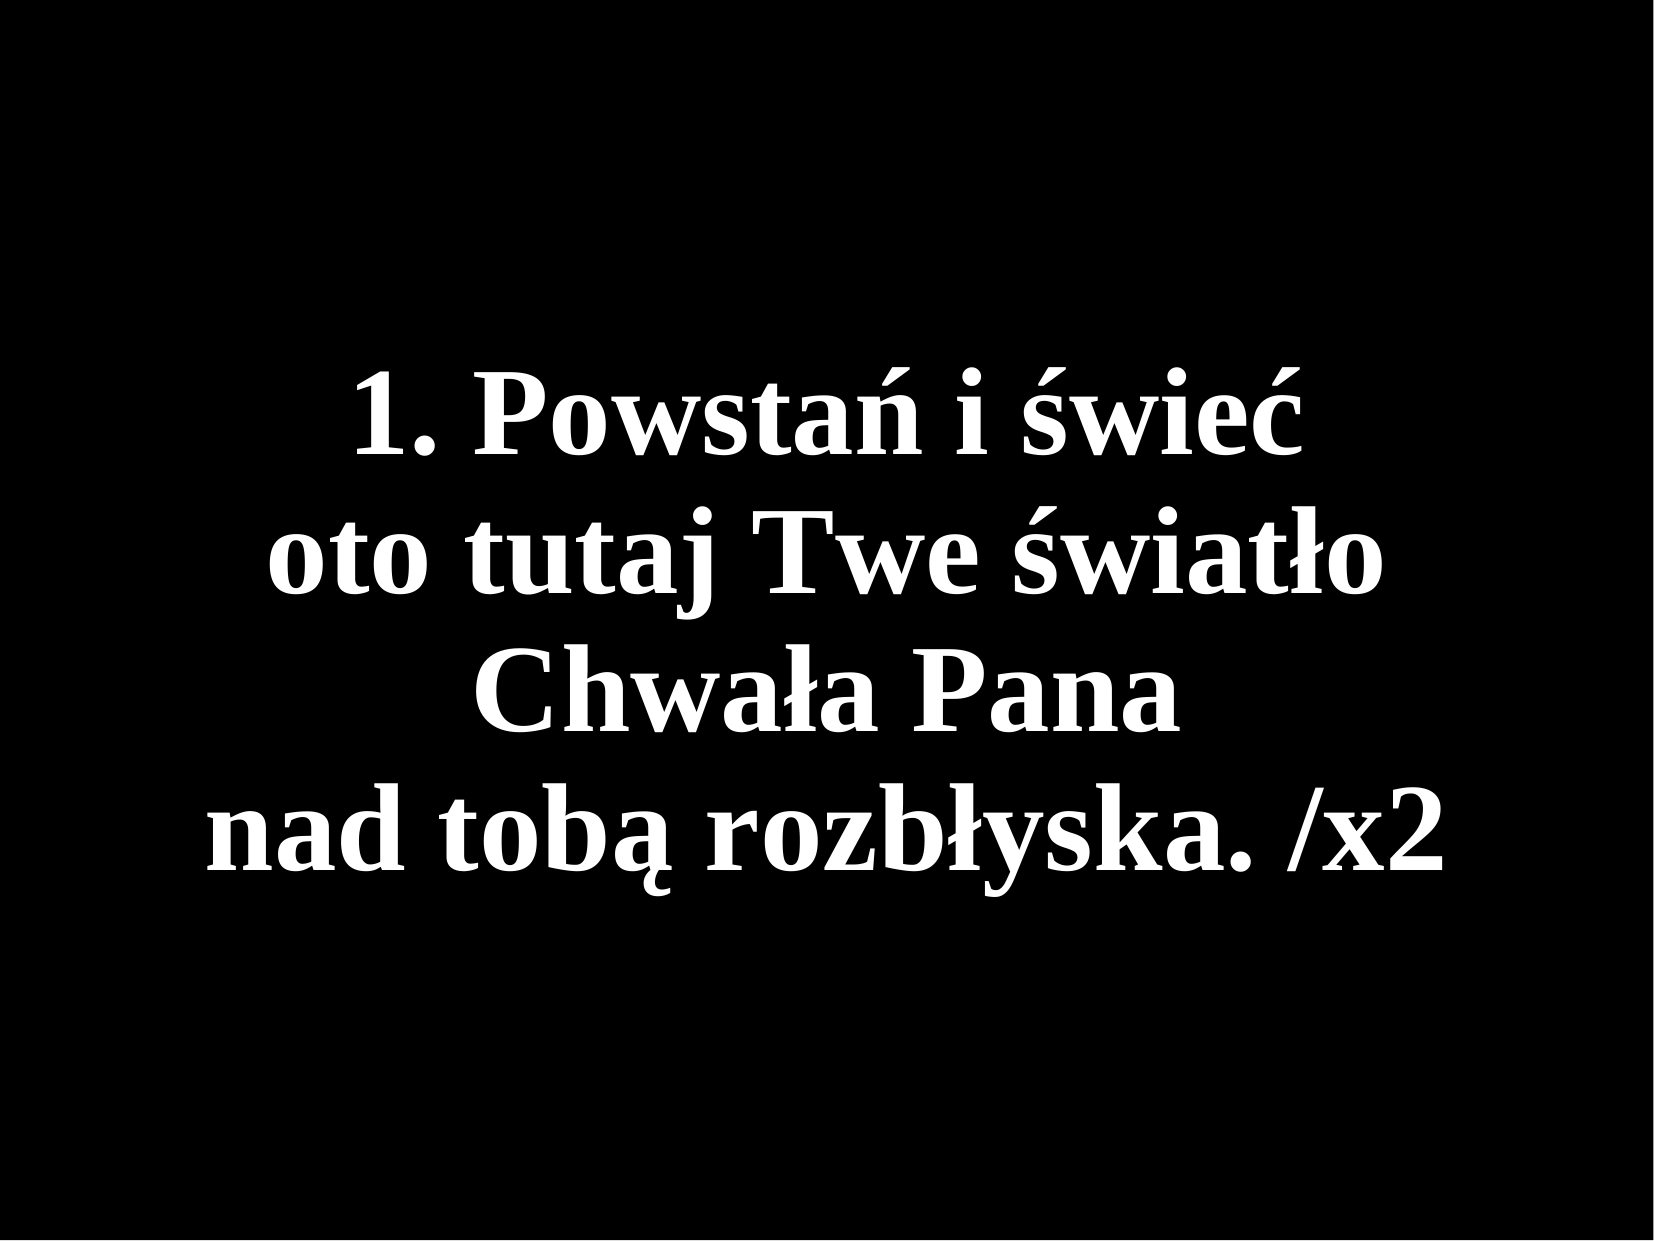

# 1. Powstań i świeć oto tutaj Twe światło Chwała Pana nad tobą rozbłyska. /x2